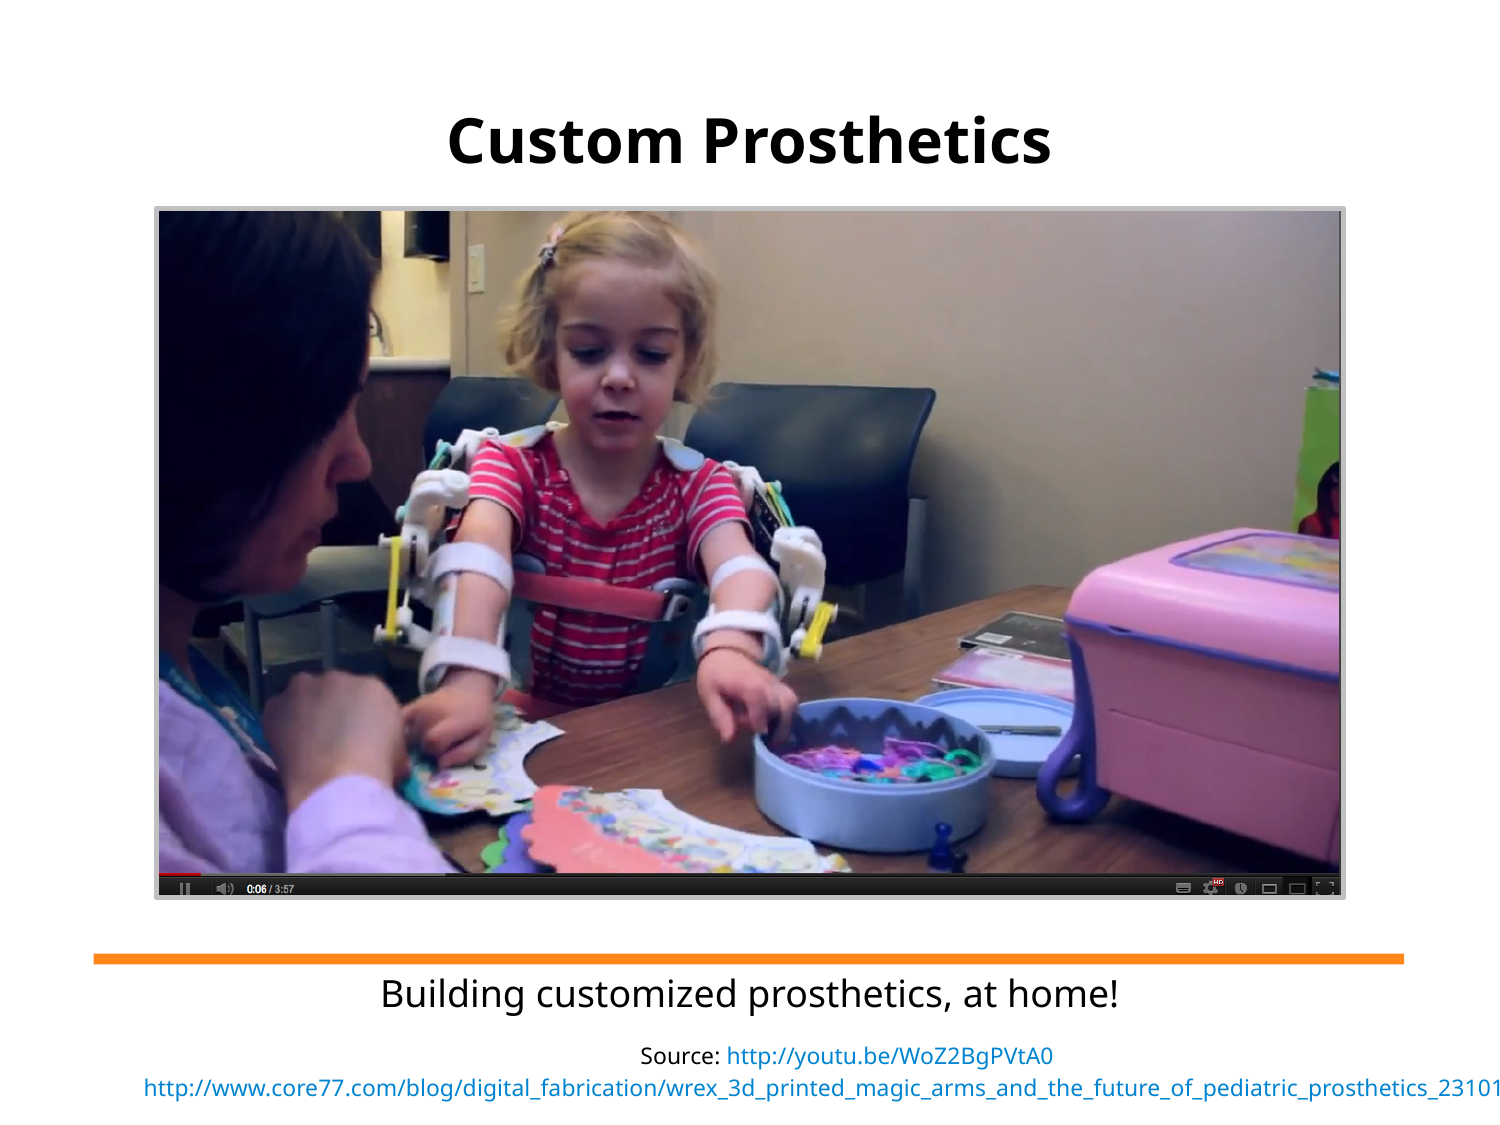

# Custom Prosthetics
Building customized prosthetics, at home!
Source: http://youtu.be/WoZ2BgPVtA0
http://www.core77.com/blog/digital_fabrication/wrex_3d_printed_magic_arms_and_the_future_of_pediatric_prosthetics_23101.asp